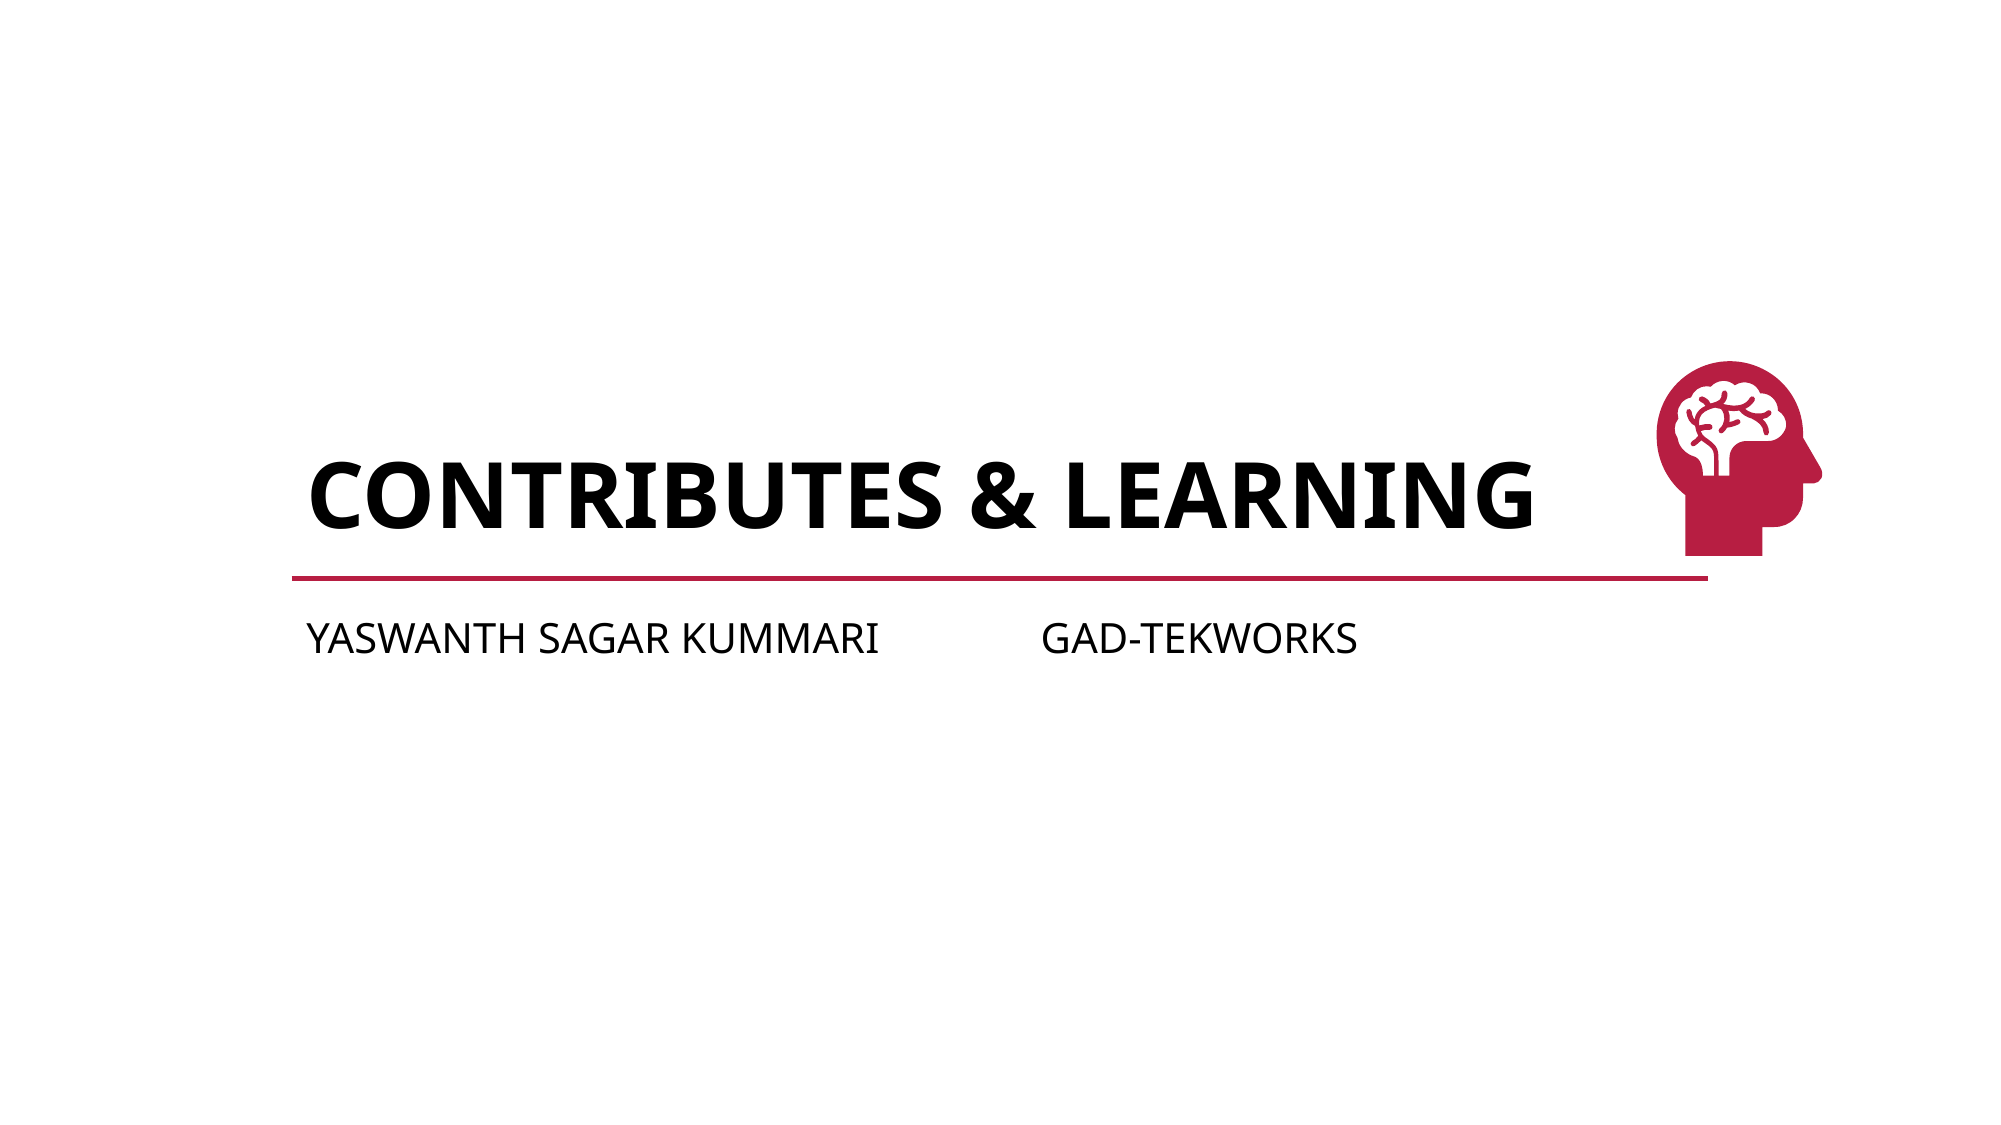

# CONTRIBUTES & LEARNING
Yaswanth sagar kummari               gad-tEKWORKS